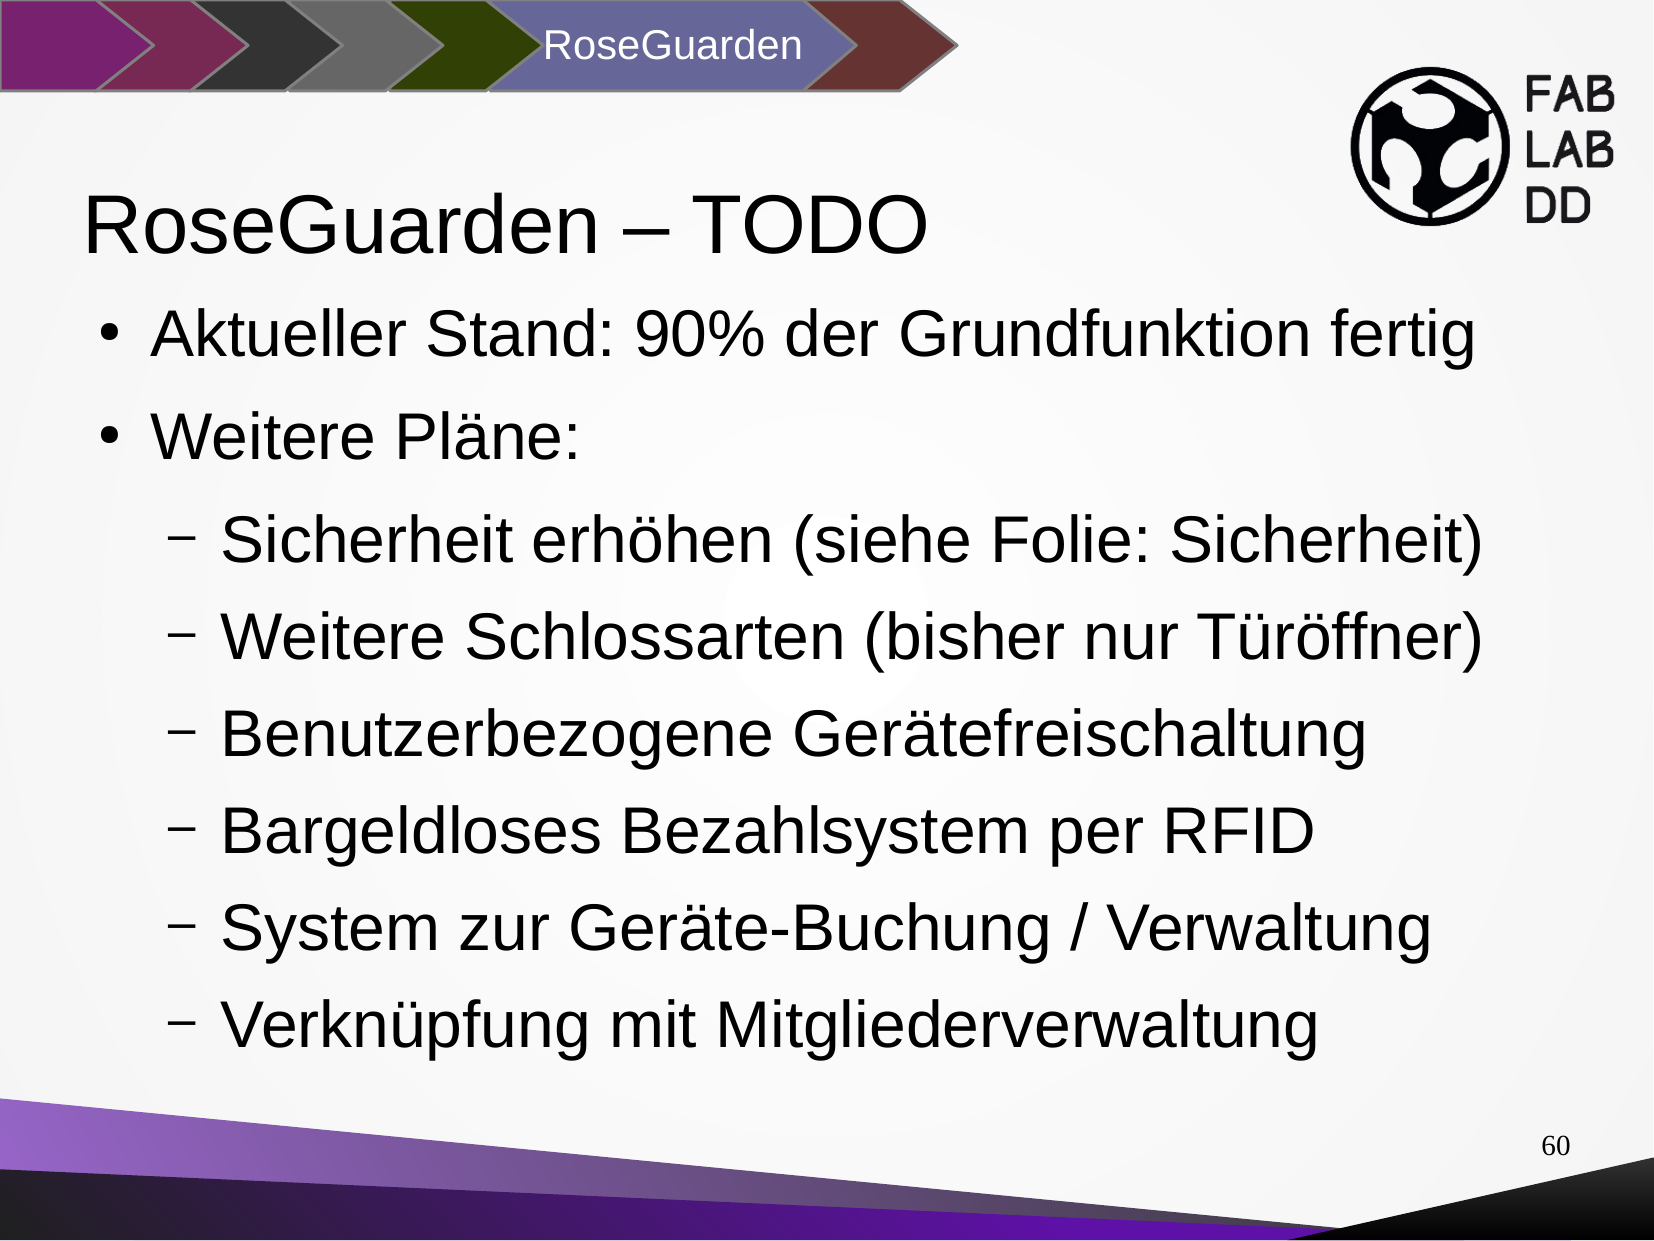

RoseGuarden
# RoseGuarden – TODO
Aktueller Stand: 90% der Grundfunktion fertig
Weitere Pläne:
Sicherheit erhöhen (siehe Folie: Sicherheit)
Weitere Schlossarten (bisher nur Türöffner)
Benutzerbezogene Gerätefreischaltung
Bargeldloses Bezahlsystem per RFID
System zur Geräte-Buchung / Verwaltung
Verknüpfung mit Mitgliederverwaltung